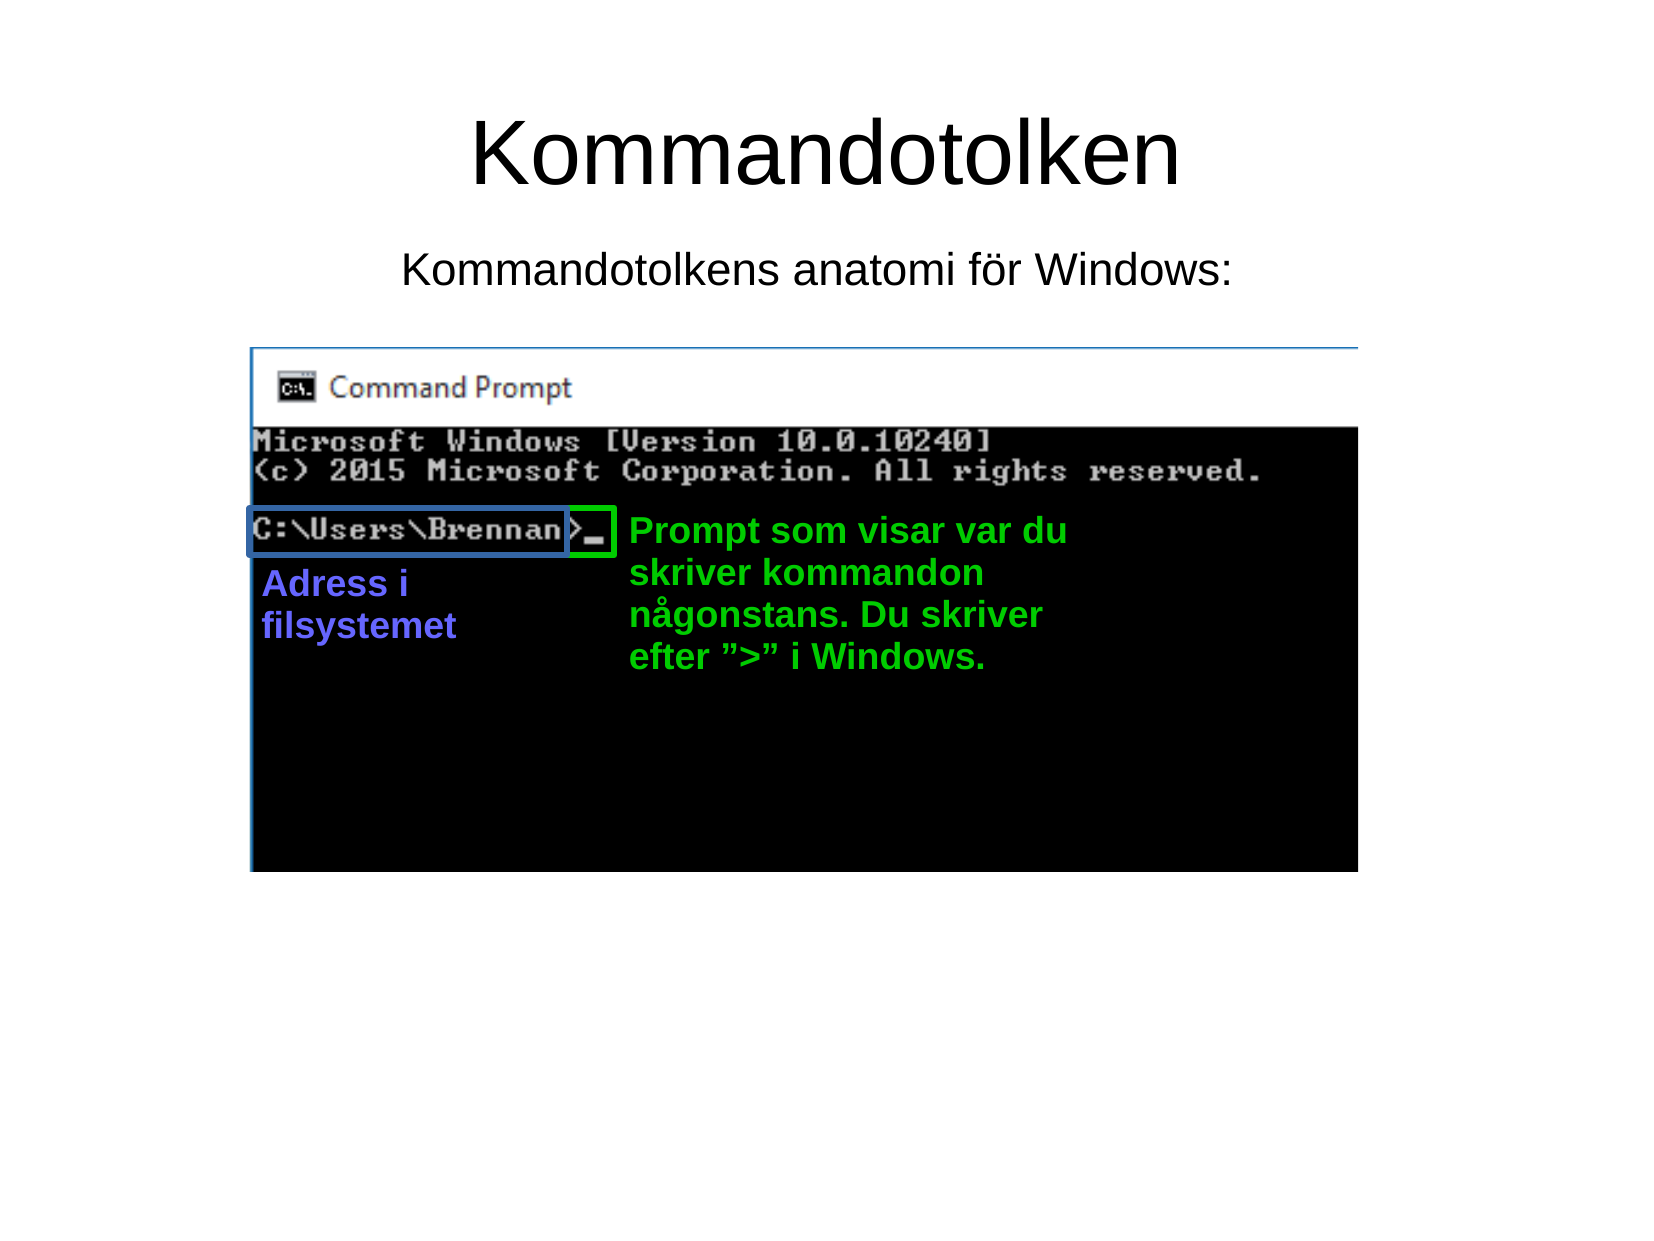

# Kommandotolken
Kommandotolkens anatomi för Windows:
Prompt som visar var du skriver kommandon någonstans. Du skriver efter ”>” i Windows.
Adress i filsystemet